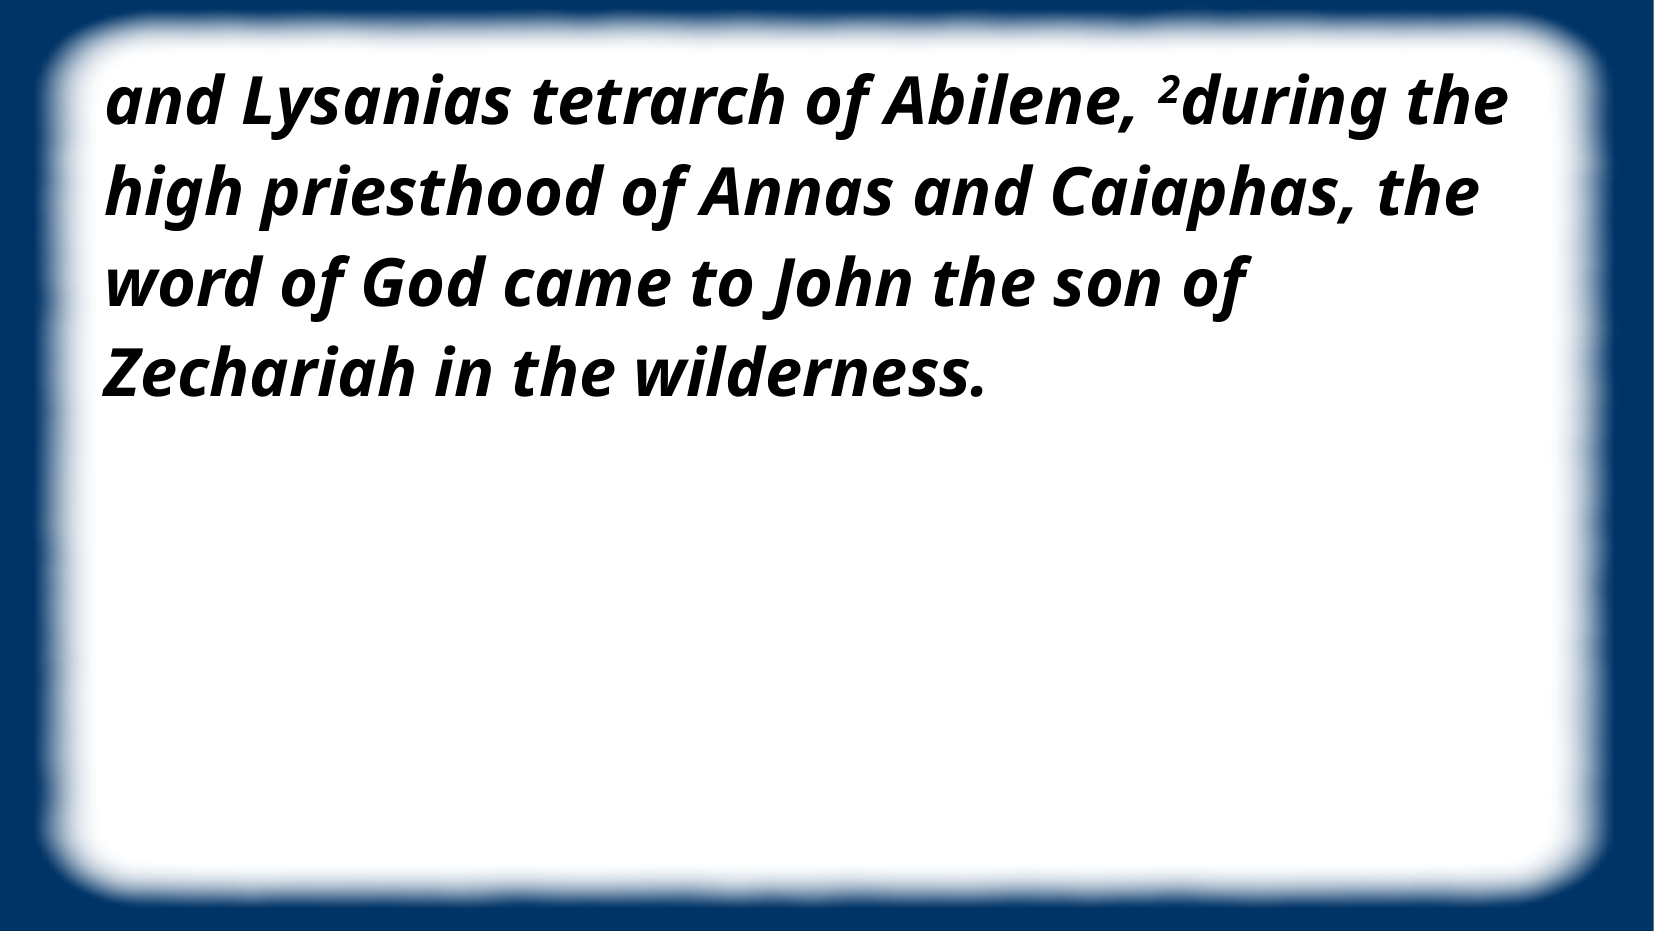

and Lysanias tetrarch of Abilene, 2during the high priesthood of Annas and Caiaphas, the word of God came to John the son of Zechariah in the wilderness.